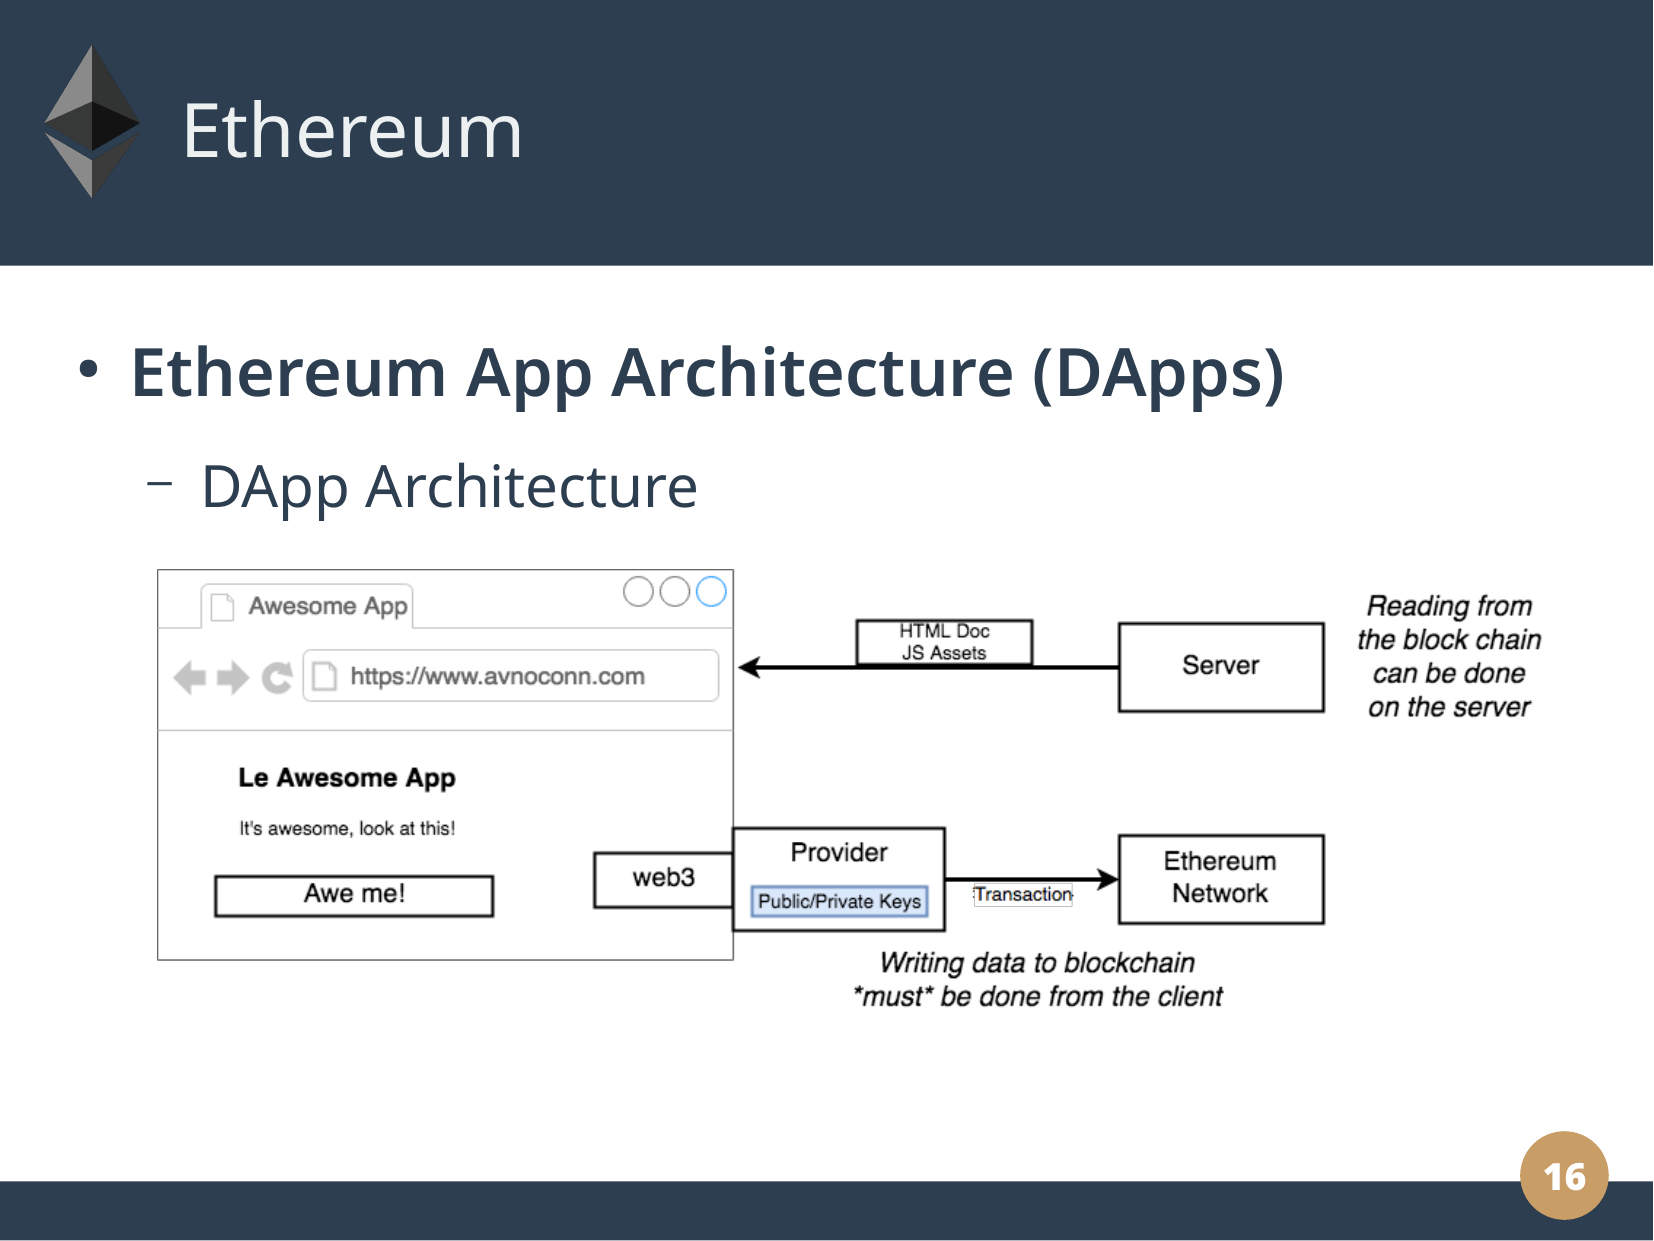

# Ethereum
Ethereum App Architecture (DApps)
DApp Architecture
16